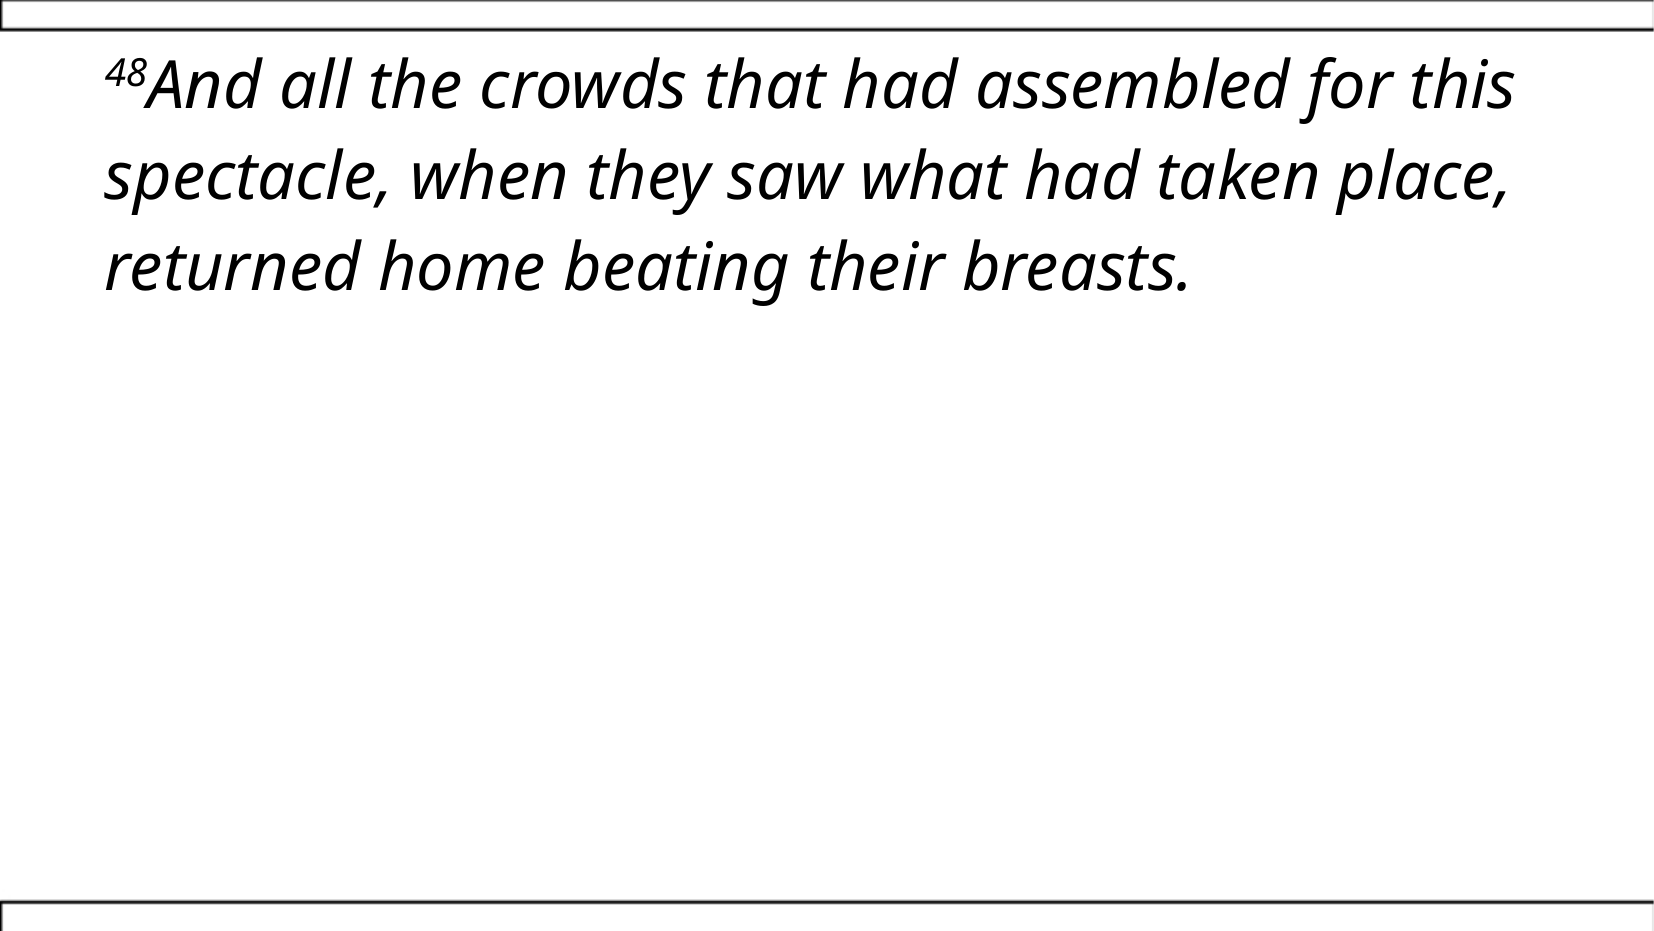

48And all the crowds that had assembled for this spectacle, when they saw what had taken place, returned home beating their breasts.